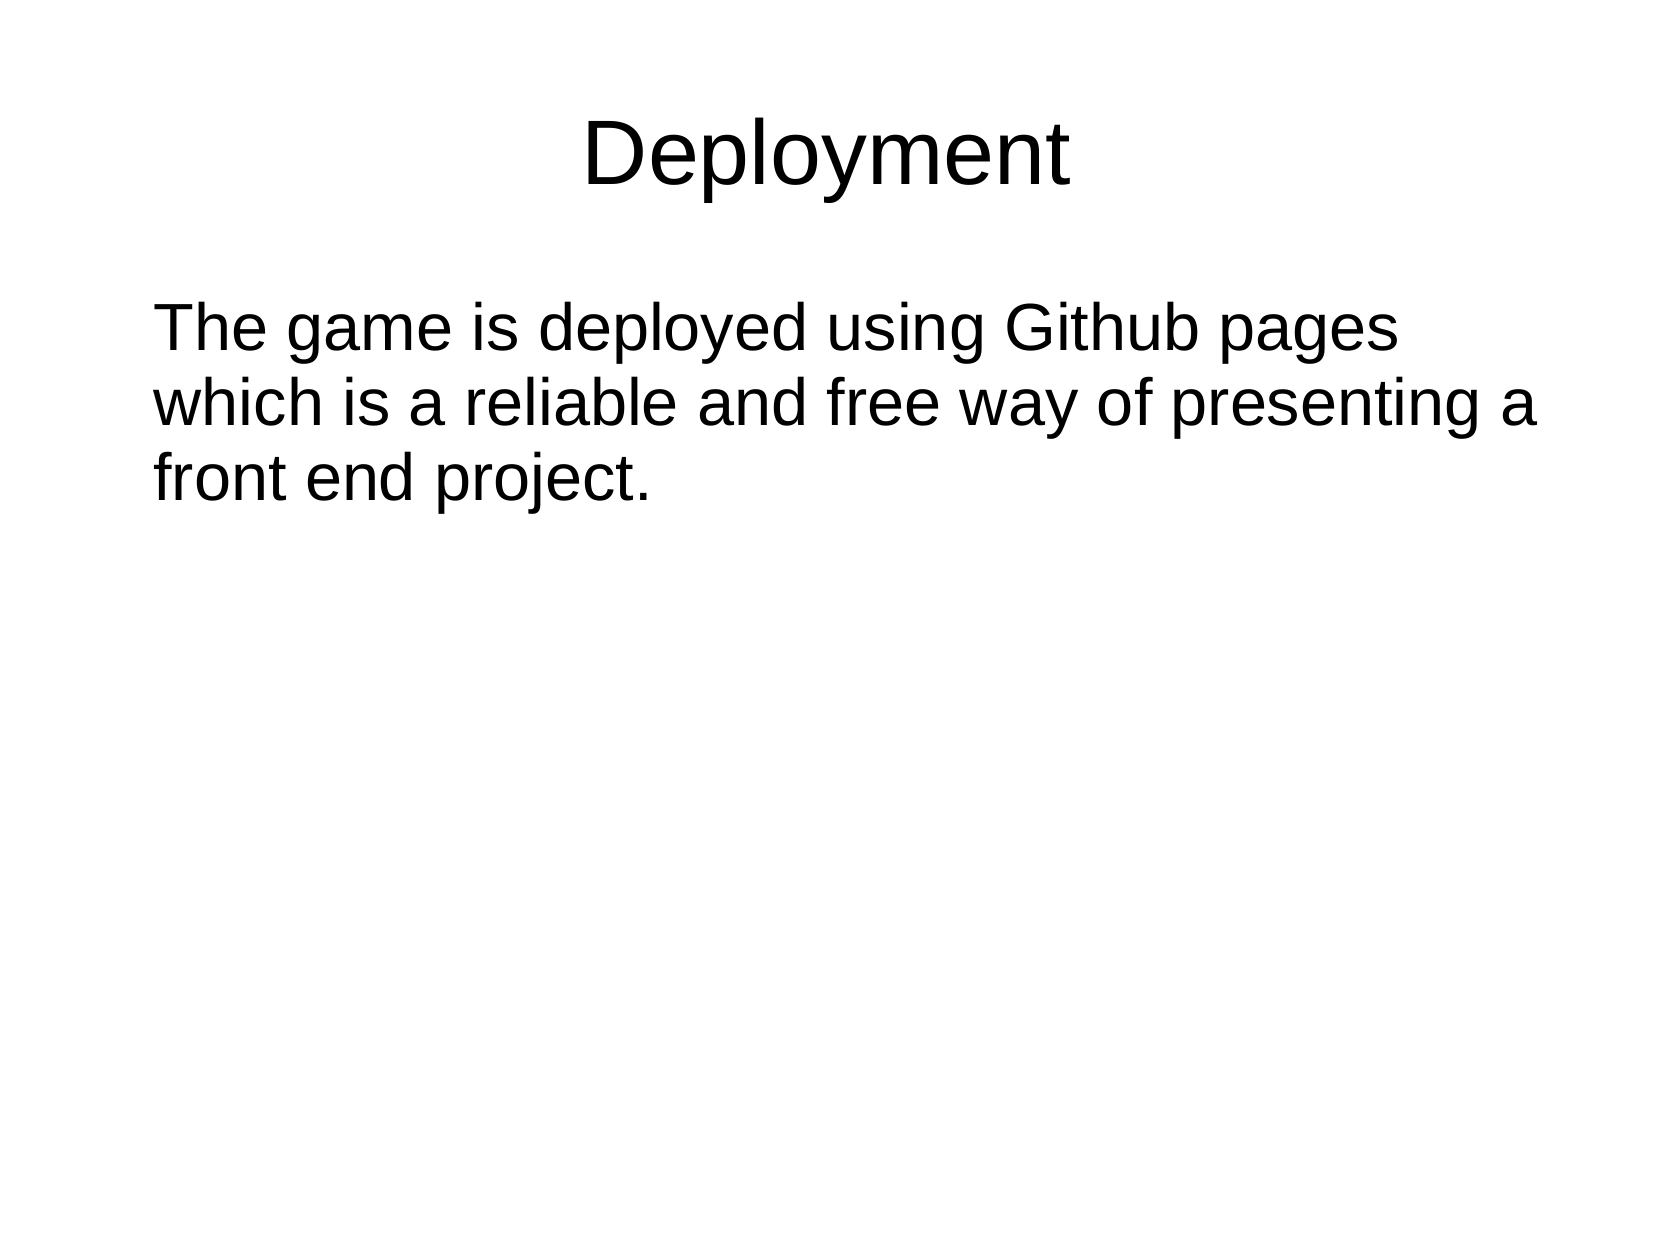

# Deployment
The game is deployed using Github pages which is a reliable and free way of presenting a front end project.